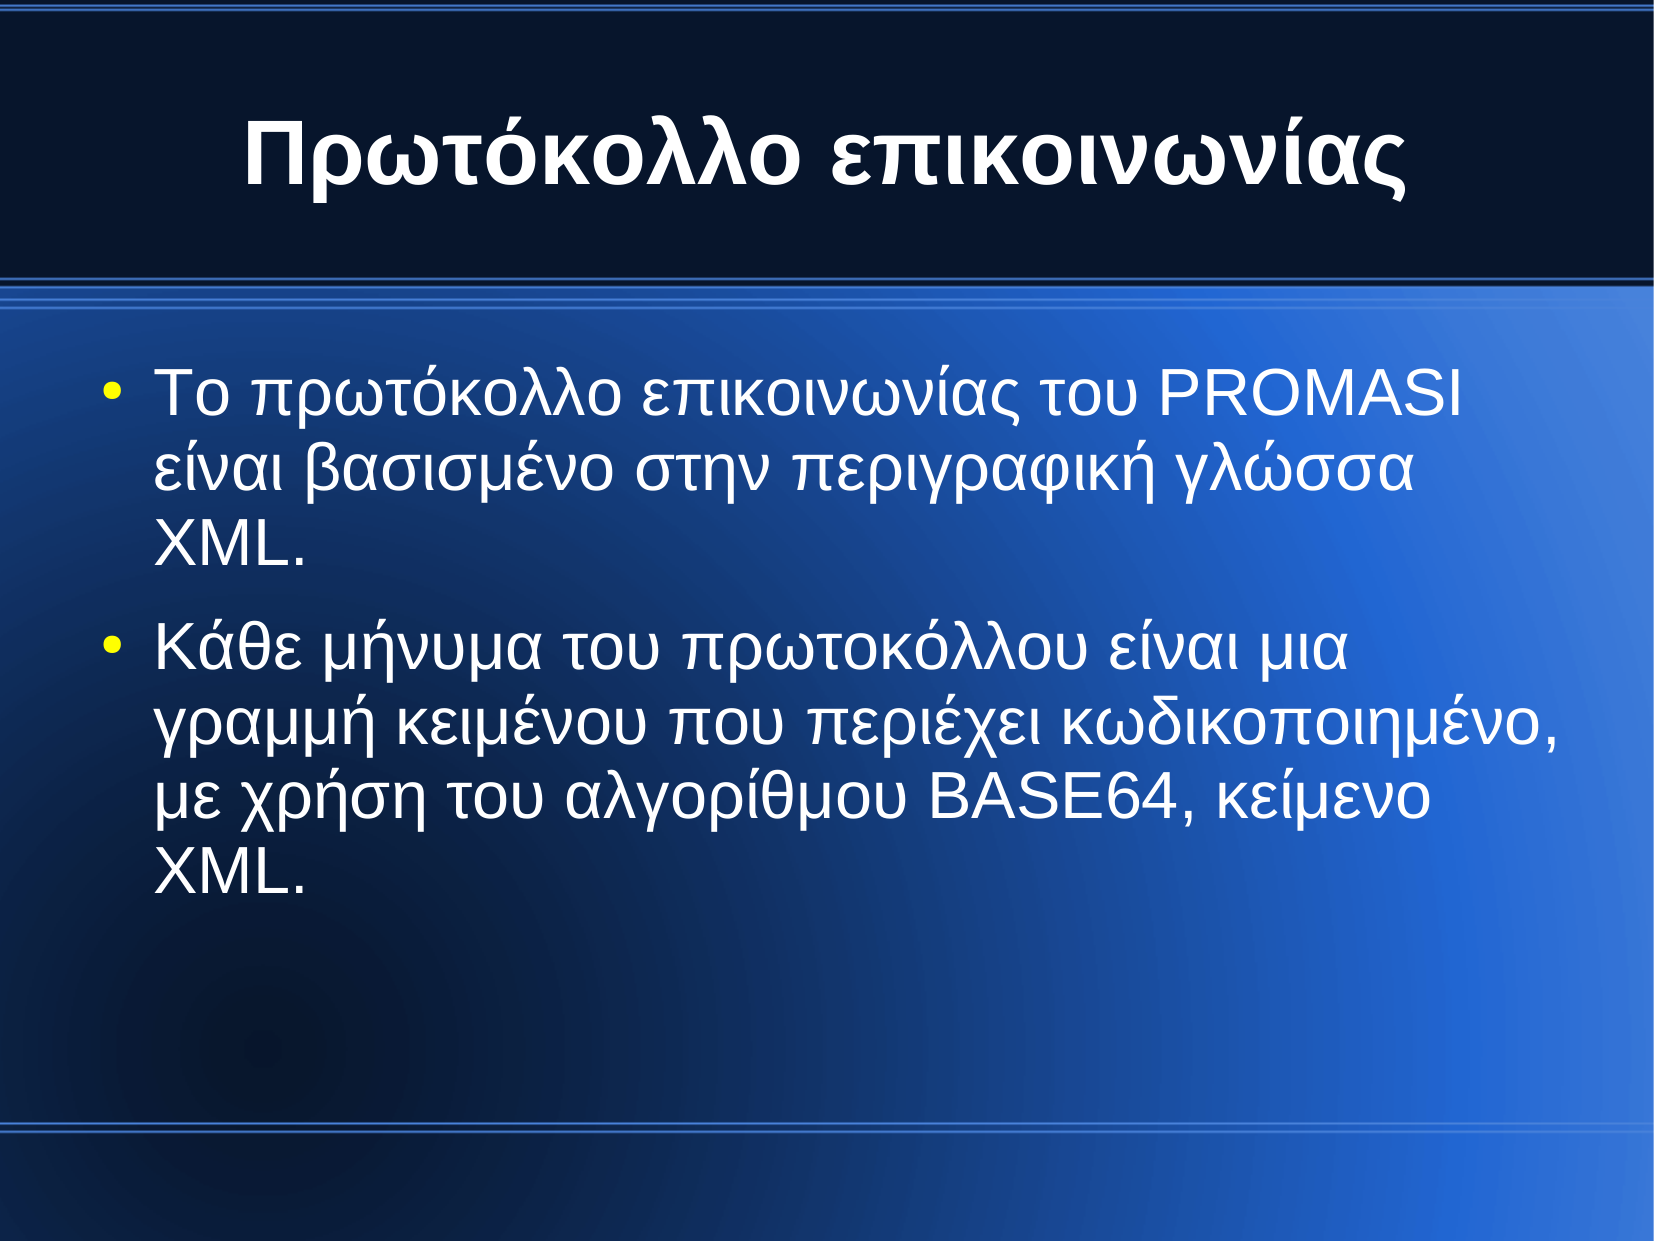

# Πρωτόκολλο επικοινωνίας
Το πρωτόκολλο επικοινωνίας του PROMASI είναι βασισμένο στην περιγραφική γλώσσα XML.
Κάθε μήνυμα του πρωτοκόλλου είναι μια γραμμή κειμένου που περιέχει κωδικοποιημένο, με χρήση του αλγορίθμου BASE64, κείμενο XML.